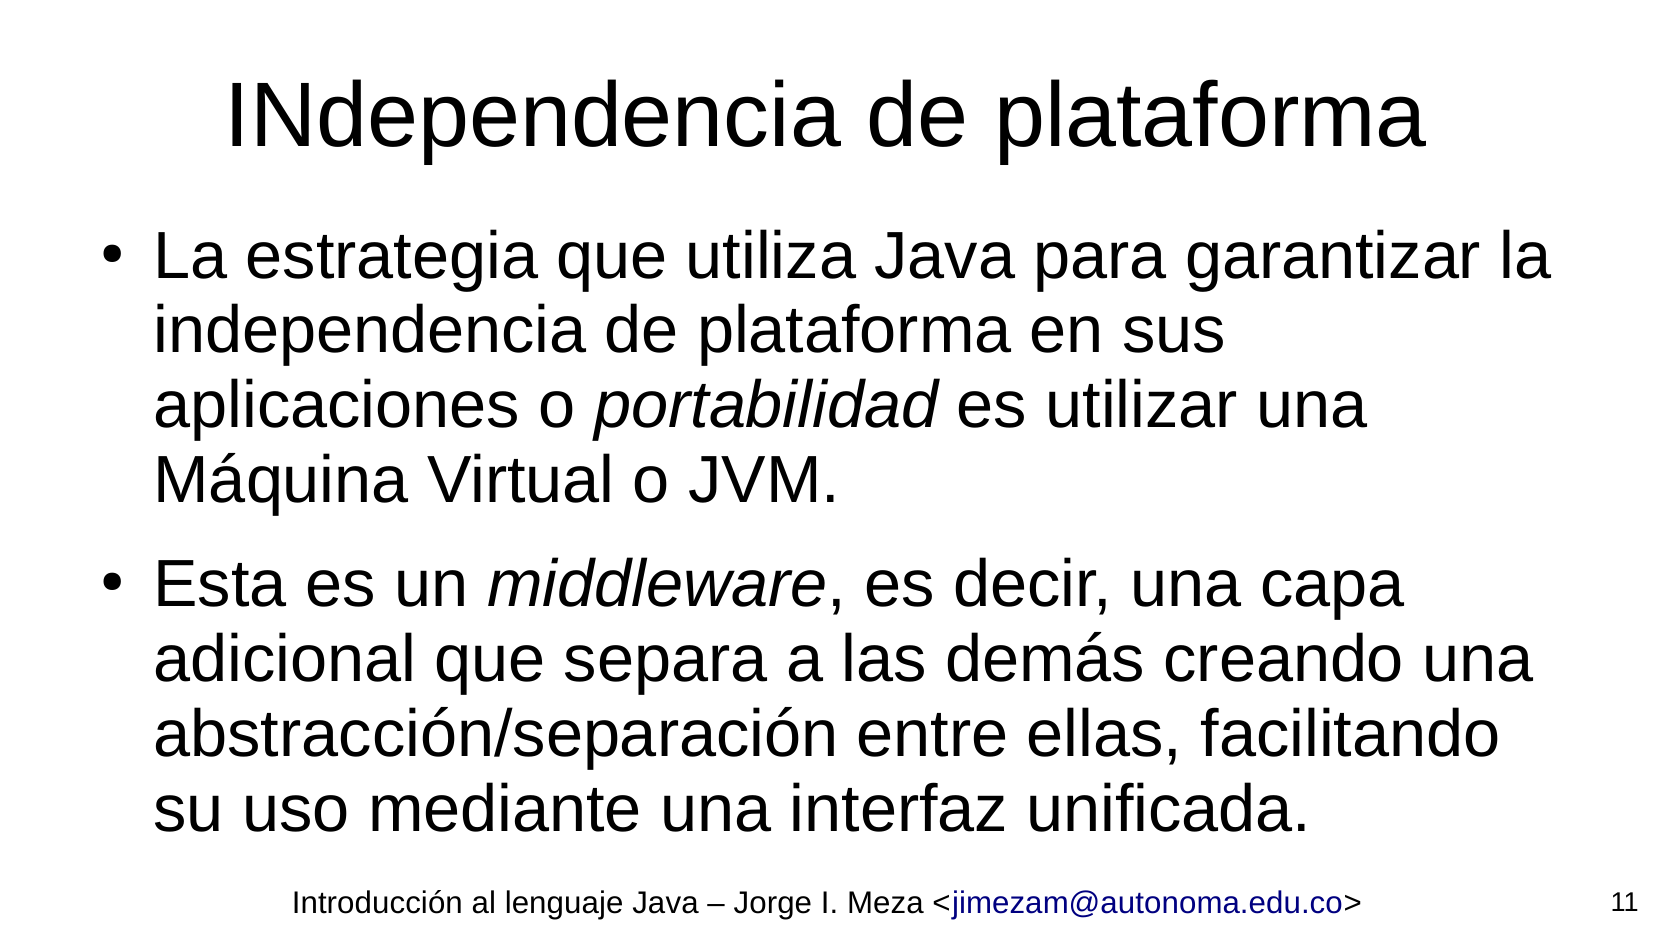

# INdependencia de plataforma
La estrategia que utiliza Java para garantizar la independencia de plataforma en sus aplicaciones o portabilidad es utilizar una Máquina Virtual o JVM.
Esta es un middleware, es decir, una capa adicional que separa a las demás creando una abstracción/separación entre ellas, facilitando su uso mediante una interfaz unificada.